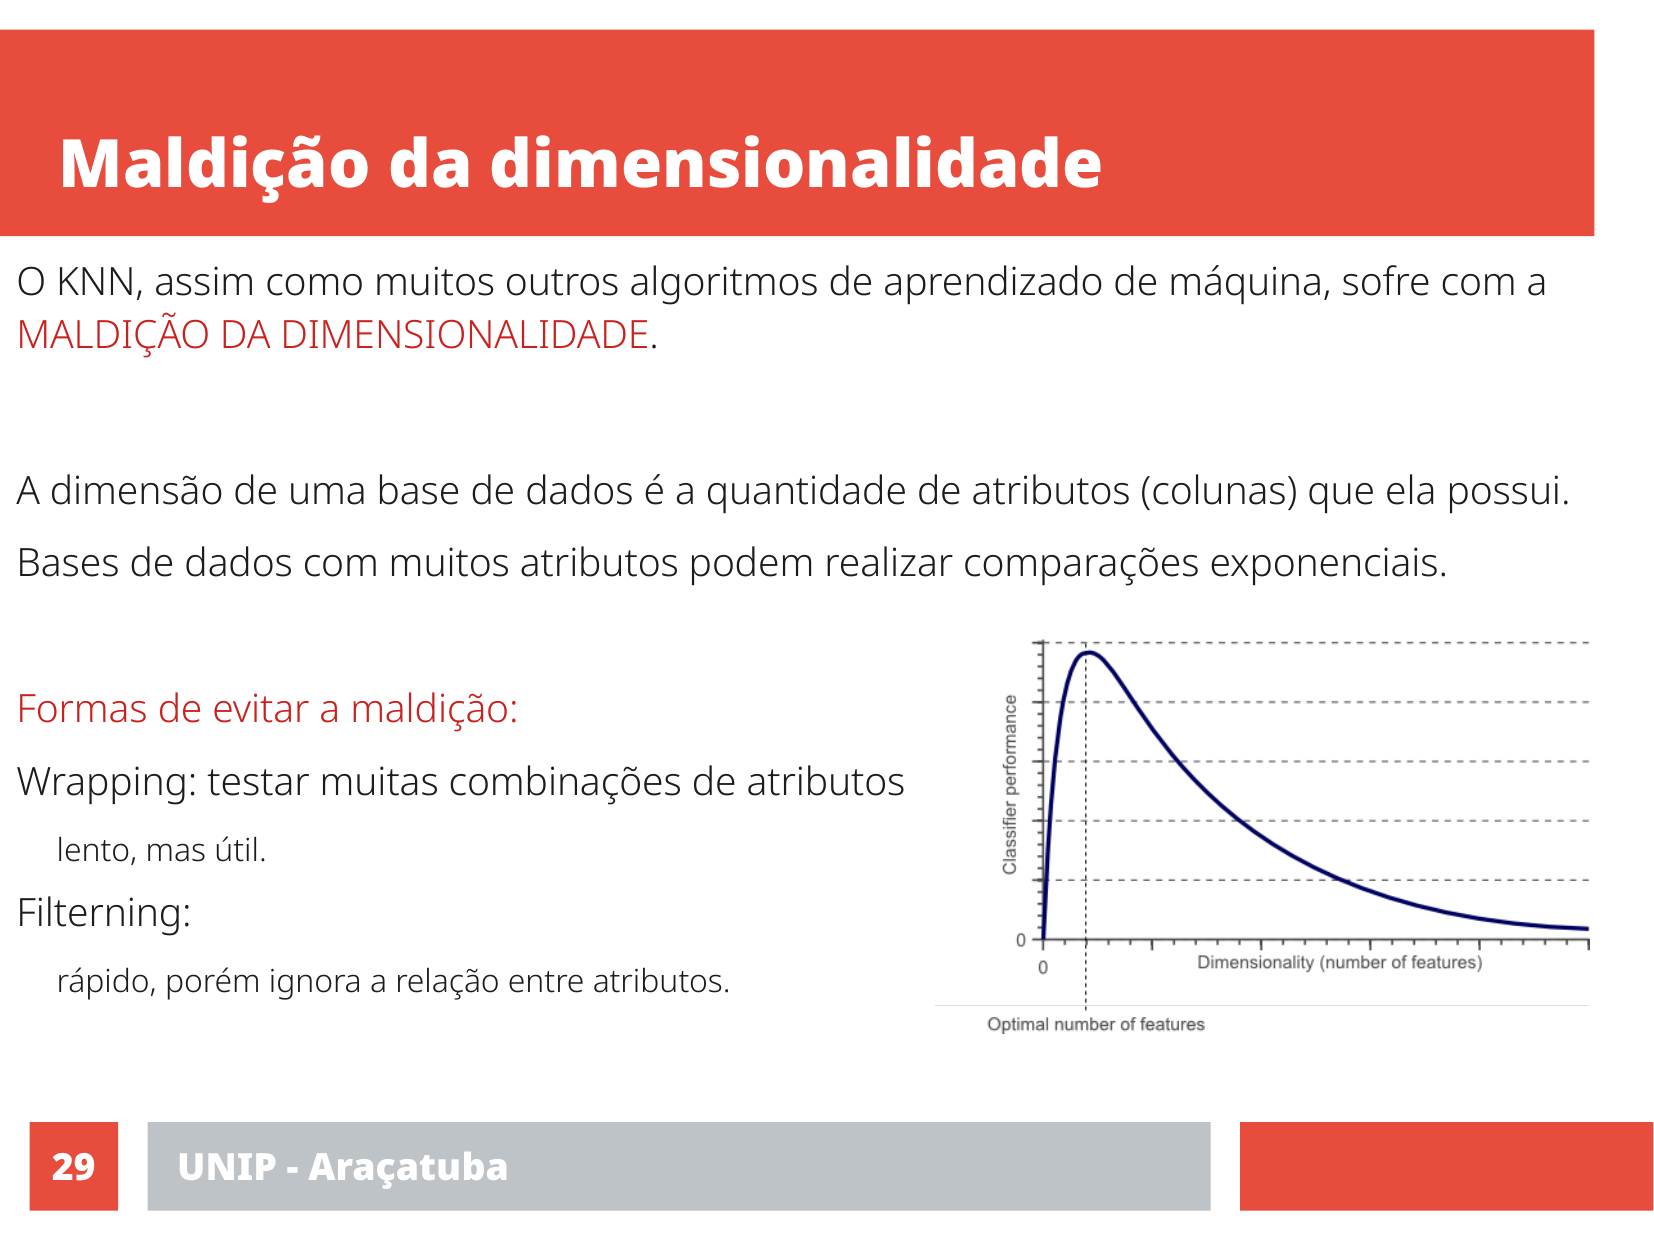

# Maldição da dimensionalidade
O KNN, assim como muitos outros algoritmos de aprendizado de máquina, sofre com a MALDIÇÃO DA DIMENSIONALIDADE.
A dimensão de uma base de dados é a quantidade de atributos (colunas) que ela possui.
Bases de dados com muitos atributos podem realizar comparações exponenciais.
Formas de evitar a maldição:
Wrapping: testar muitas combinações de atributos
lento, mas útil.
Filterning:
rápido, porém ignora a relação entre atributos.
29
UNIP - Araçatuba